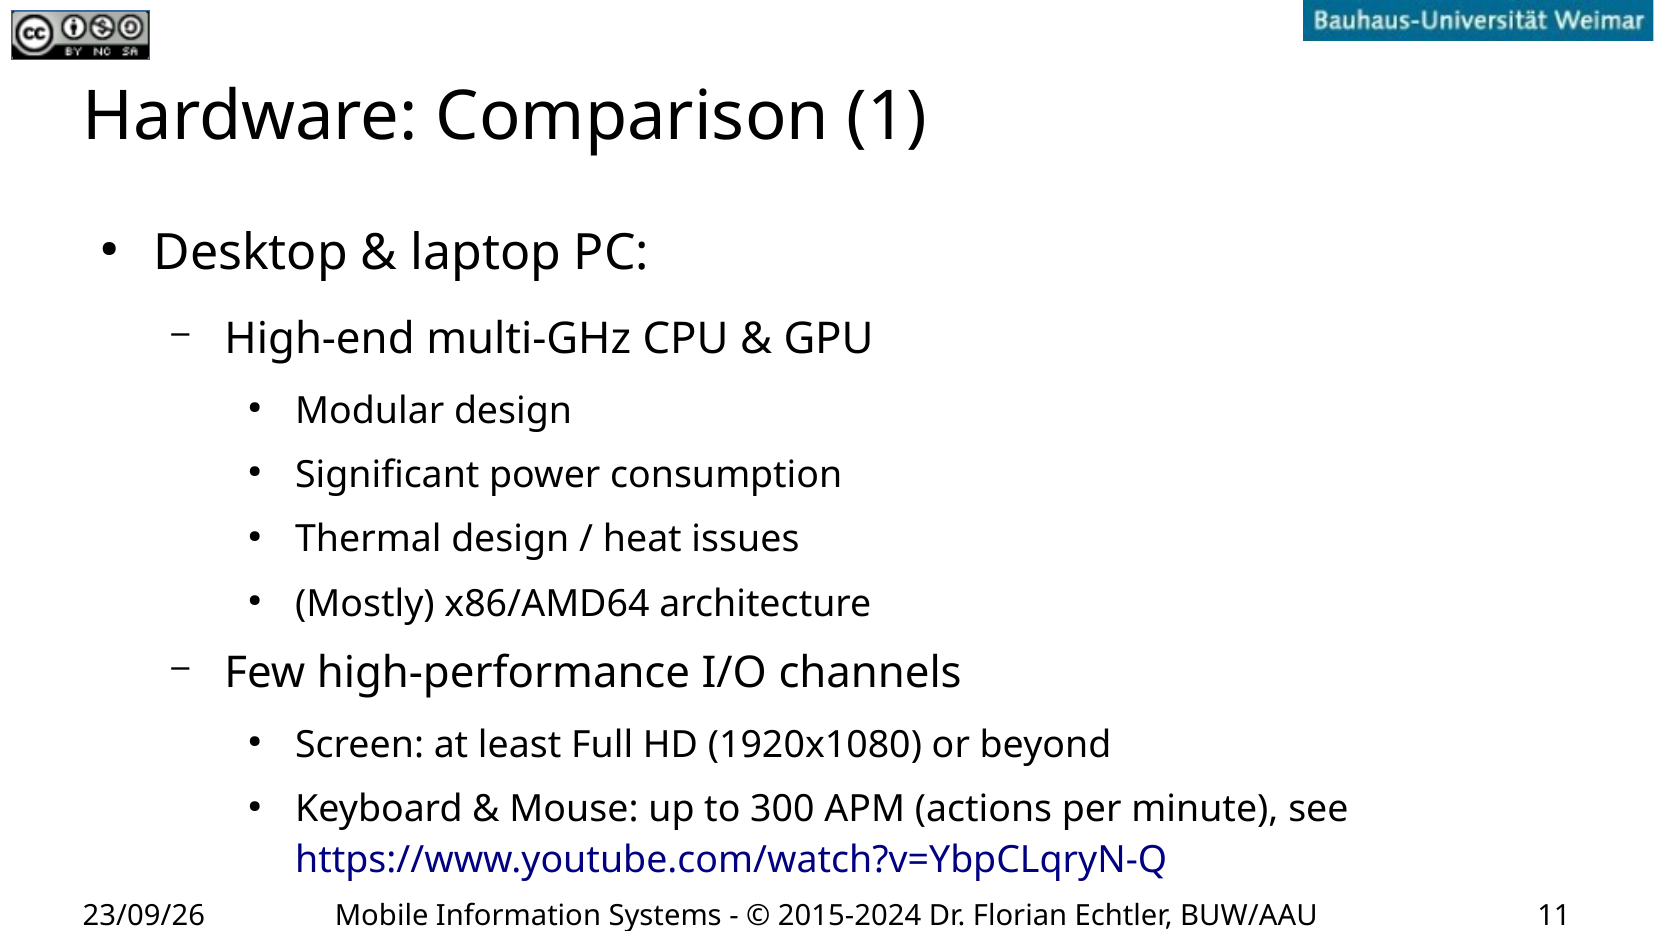

# Hardware: Comparison (1)
Desktop & laptop PC:
High-end multi-GHz CPU & GPU
Modular design
Significant power consumption
Thermal design / heat issues
(Mostly) x86/AMD64 architecture
Few high-performance I/O channels
Screen: at least Full HD (1920x1080) or beyond
Keyboard & Mouse: up to 300 APM (actions per minute), see https://www.youtube.com/watch?v=YbpCLqryN-Q
Mobile Information Systems - © 2015-2024 Dr. Florian Echtler, BUW/AAU
11